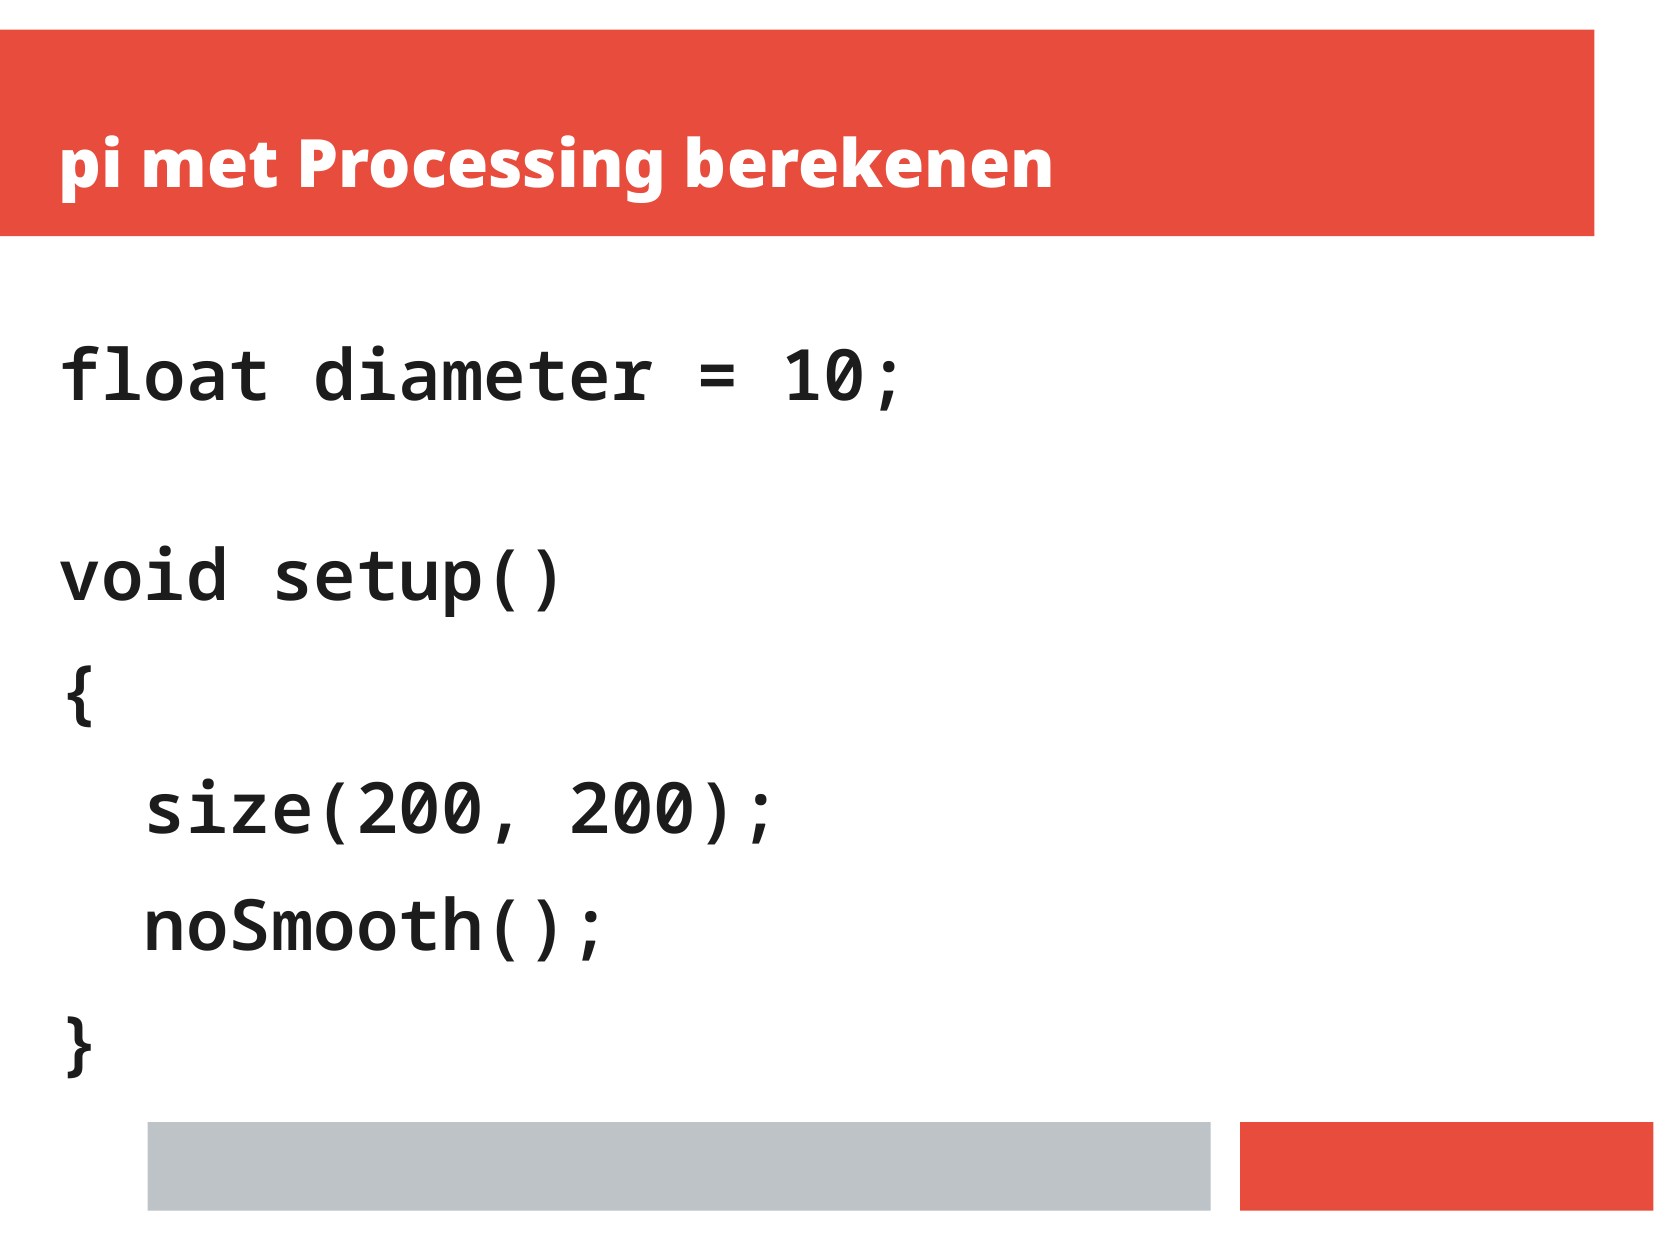

# pi met Processing berekenen
float diameter = 10;
void setup()
{
 size(200, 200);
 noSmooth();
}